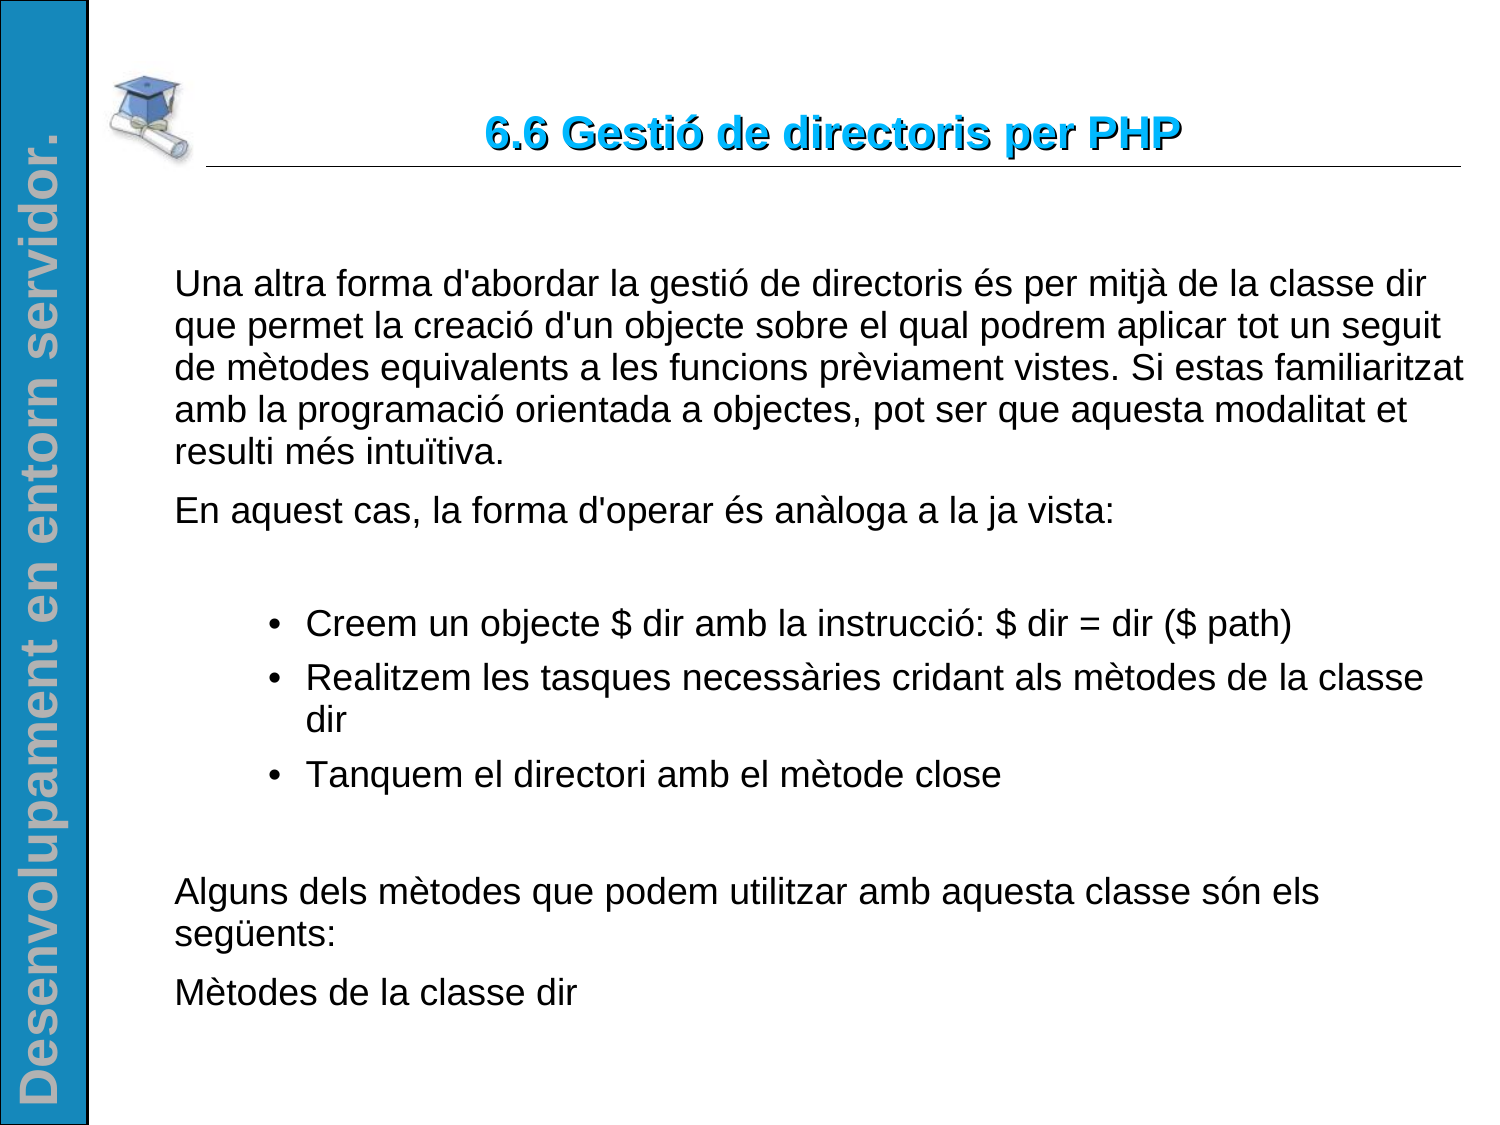

# 6.6 Gestió de directoris per PHP
Una altra forma d'abordar la gestió de directoris és per mitjà de la classe dir que permet la creació d'un objecte sobre el qual podrem aplicar tot un seguit de mètodes equivalents a les funcions prèviament vistes. Si estas familiaritzat amb la programació orientada a objectes, pot ser que aquesta modalitat et resulti més intuïtiva.
En aquest cas, la forma d'operar és anàloga a la ja vista:
Creem un objecte $ dir amb la instrucció: $ dir = dir ($ path)
Realitzem les tasques necessàries cridant als mètodes de la classe dir
Tanquem el directori amb el mètode close
Alguns dels mètodes que podem utilitzar amb aquesta classe són els següents:
Mètodes de la classe dir